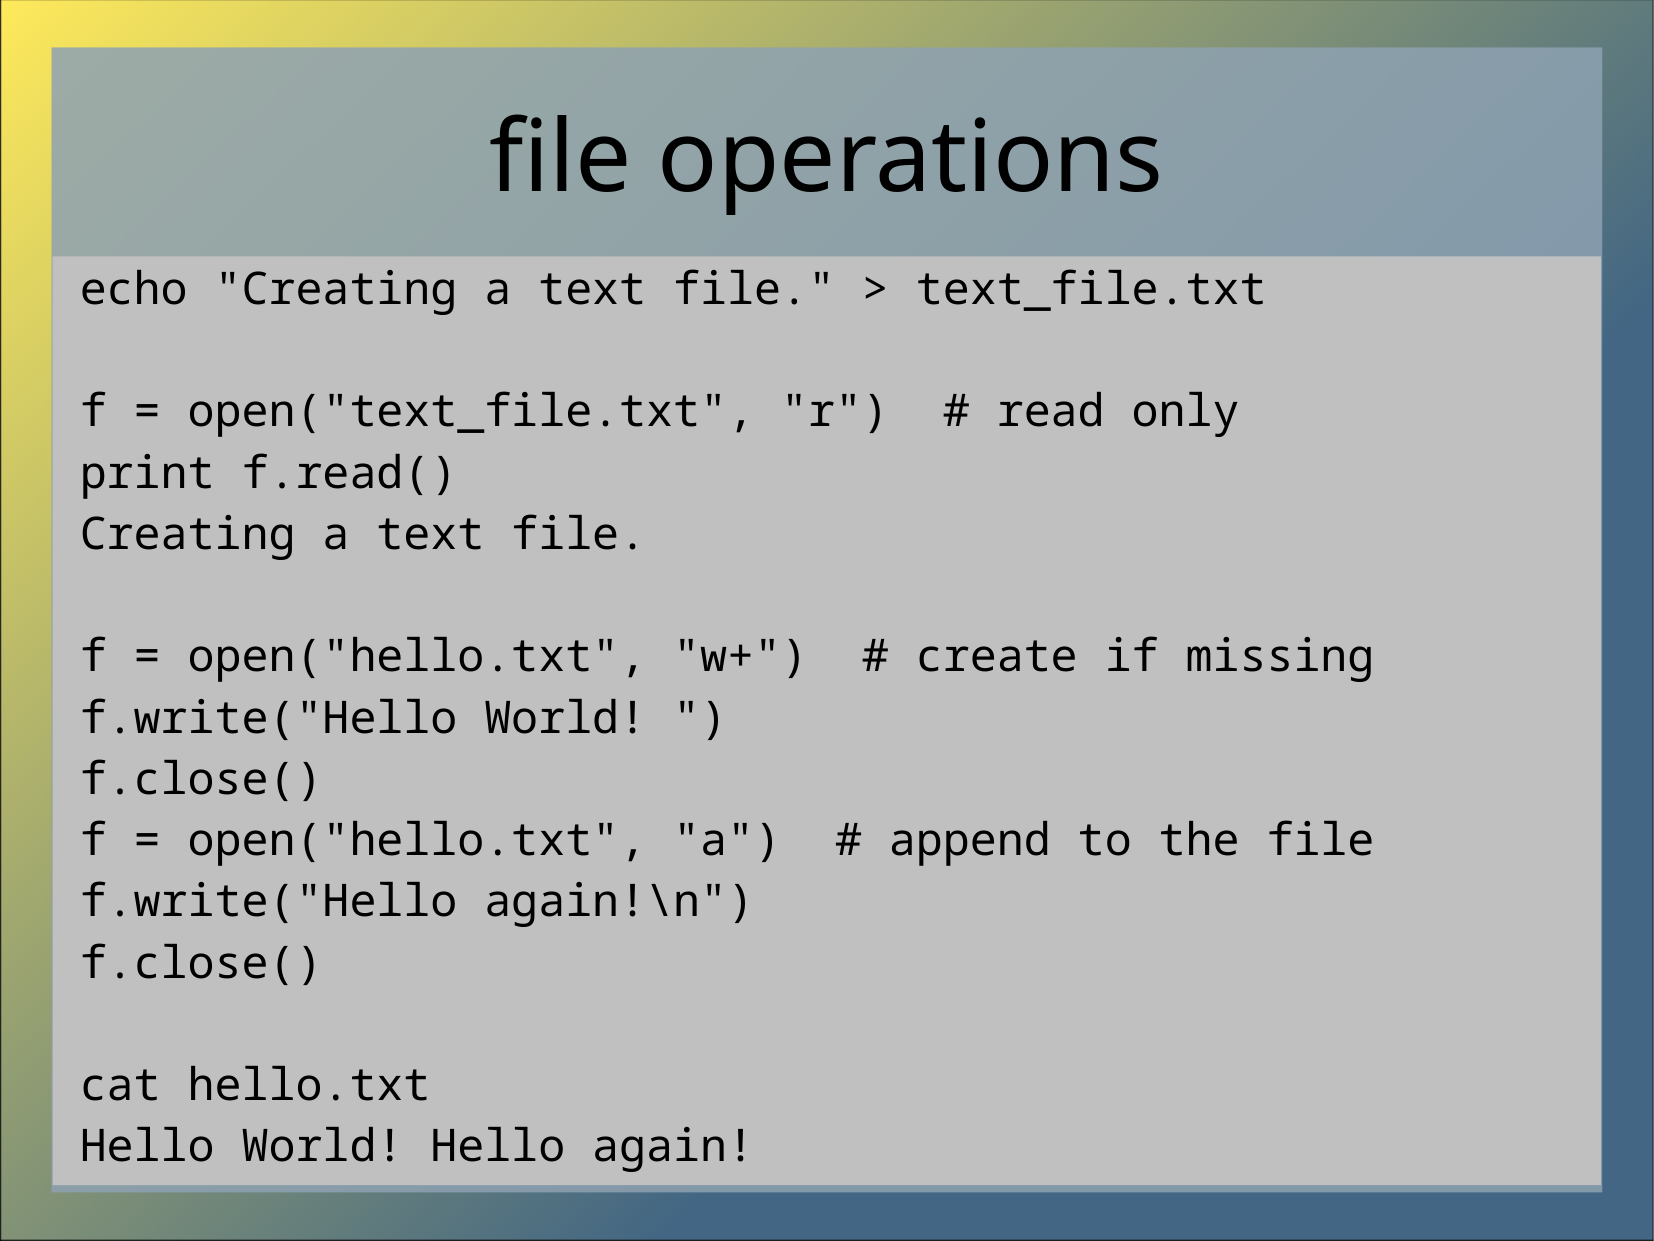

# file operations
echo "Creating a text file." > text_file.txt
f = open("text_file.txt", "r") # read only
print f.read()
Creating a text file.
f = open("hello.txt", "w+") # create if missing
f.write("Hello World! ")
f.close()
f = open("hello.txt", "a") # append to the file
f.write("Hello again!\n")
f.close()
cat hello.txt
Hello World! Hello again!